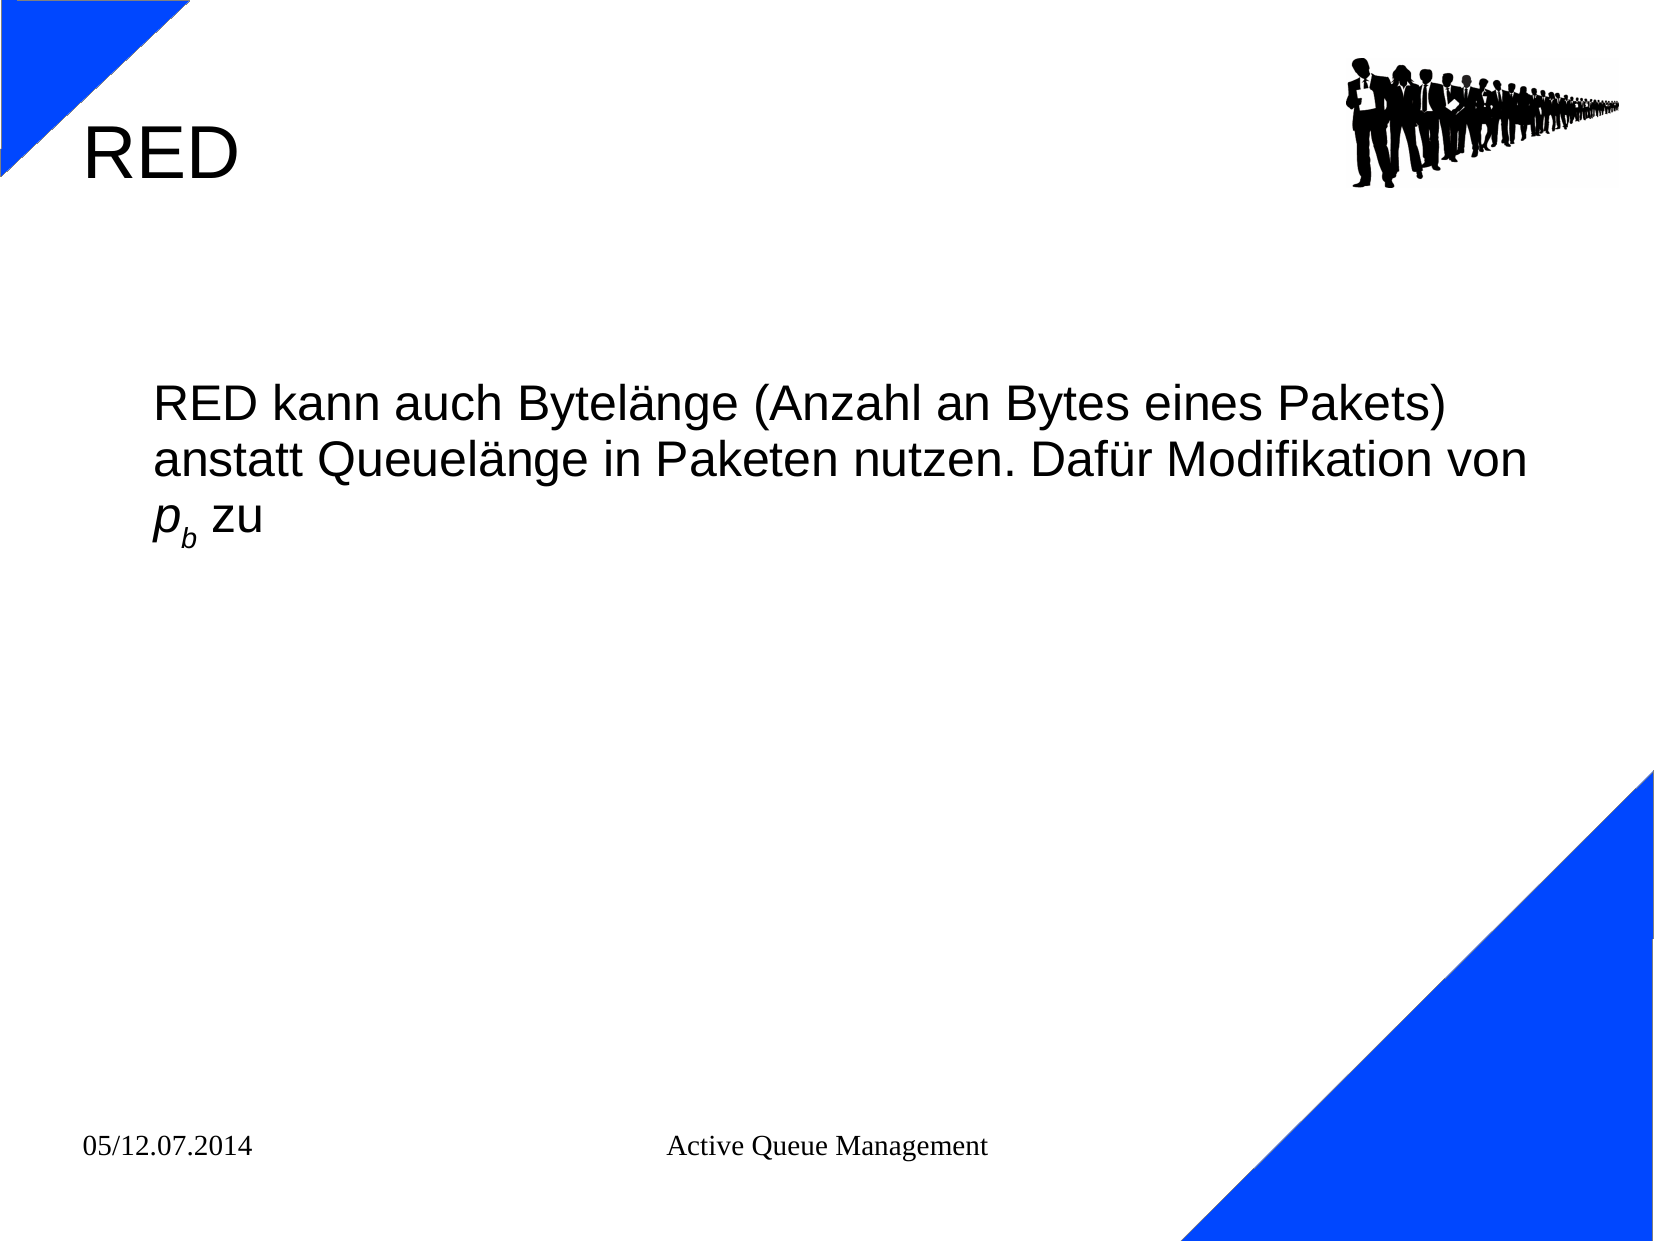

# RED
RED kann auch Bytelänge (Anzahl an Bytes eines Pakets) anstatt Queuelänge in Paketen nutzen. Dafür Modifikation von pb zu
05/12.07.2014
Active Queue Management
17